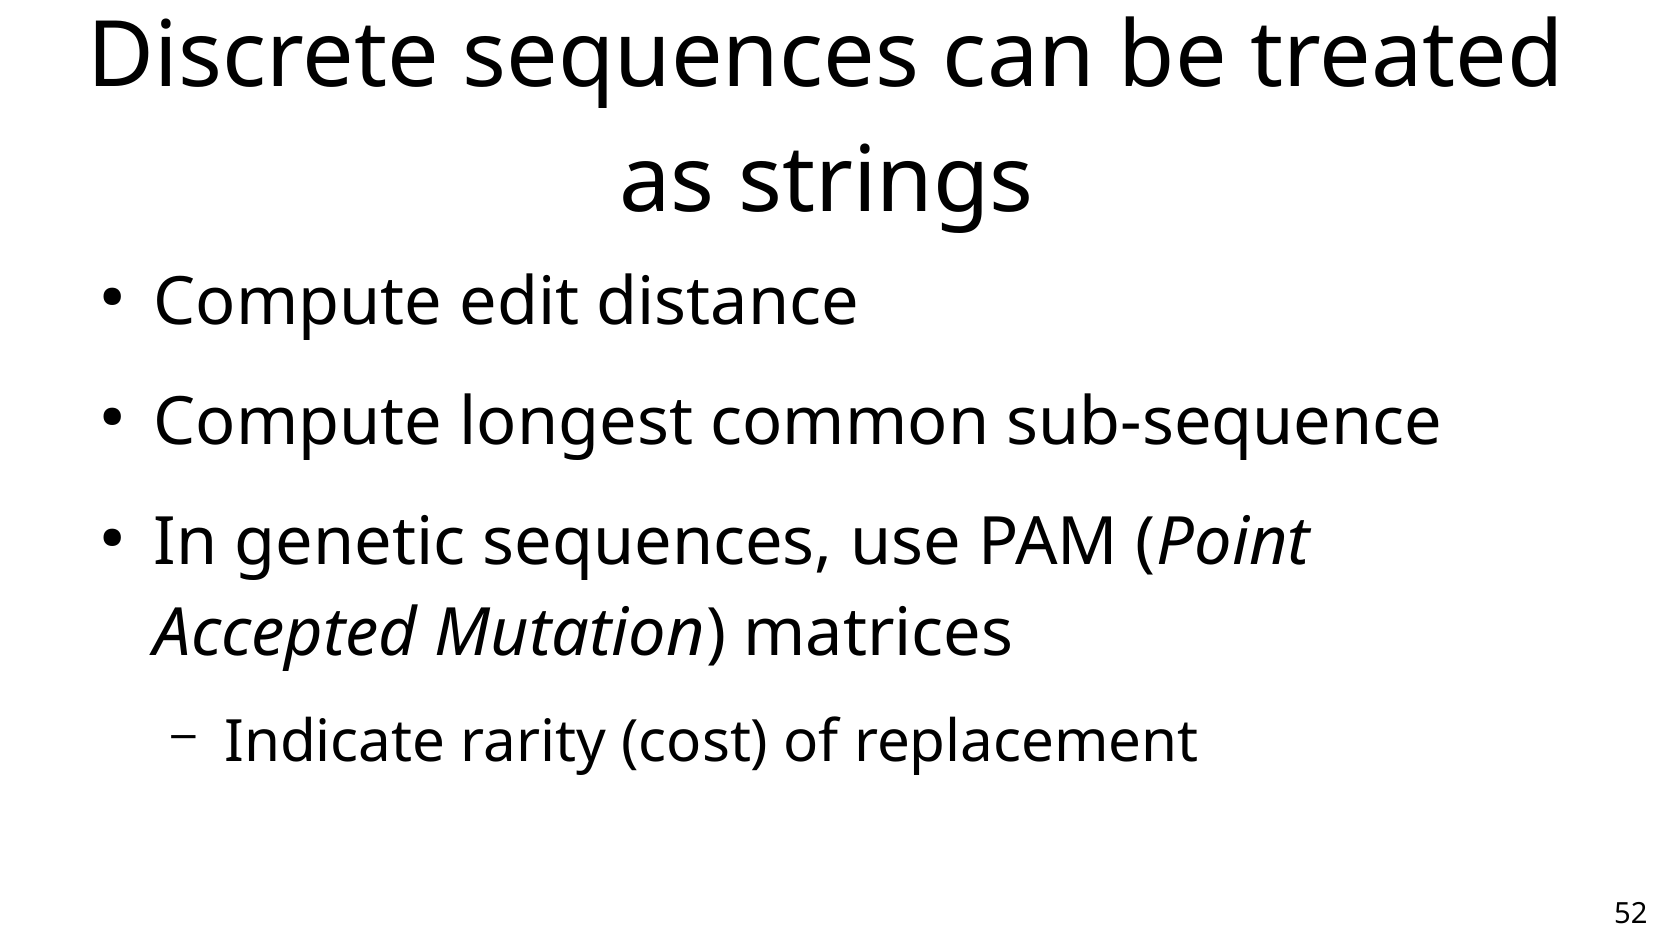

# Discrete sequences can be treated as strings
Compute edit distance
Compute longest common sub-sequence
In genetic sequences, use PAM (Point Accepted Mutation) matrices
Indicate rarity (cost) of replacement
52